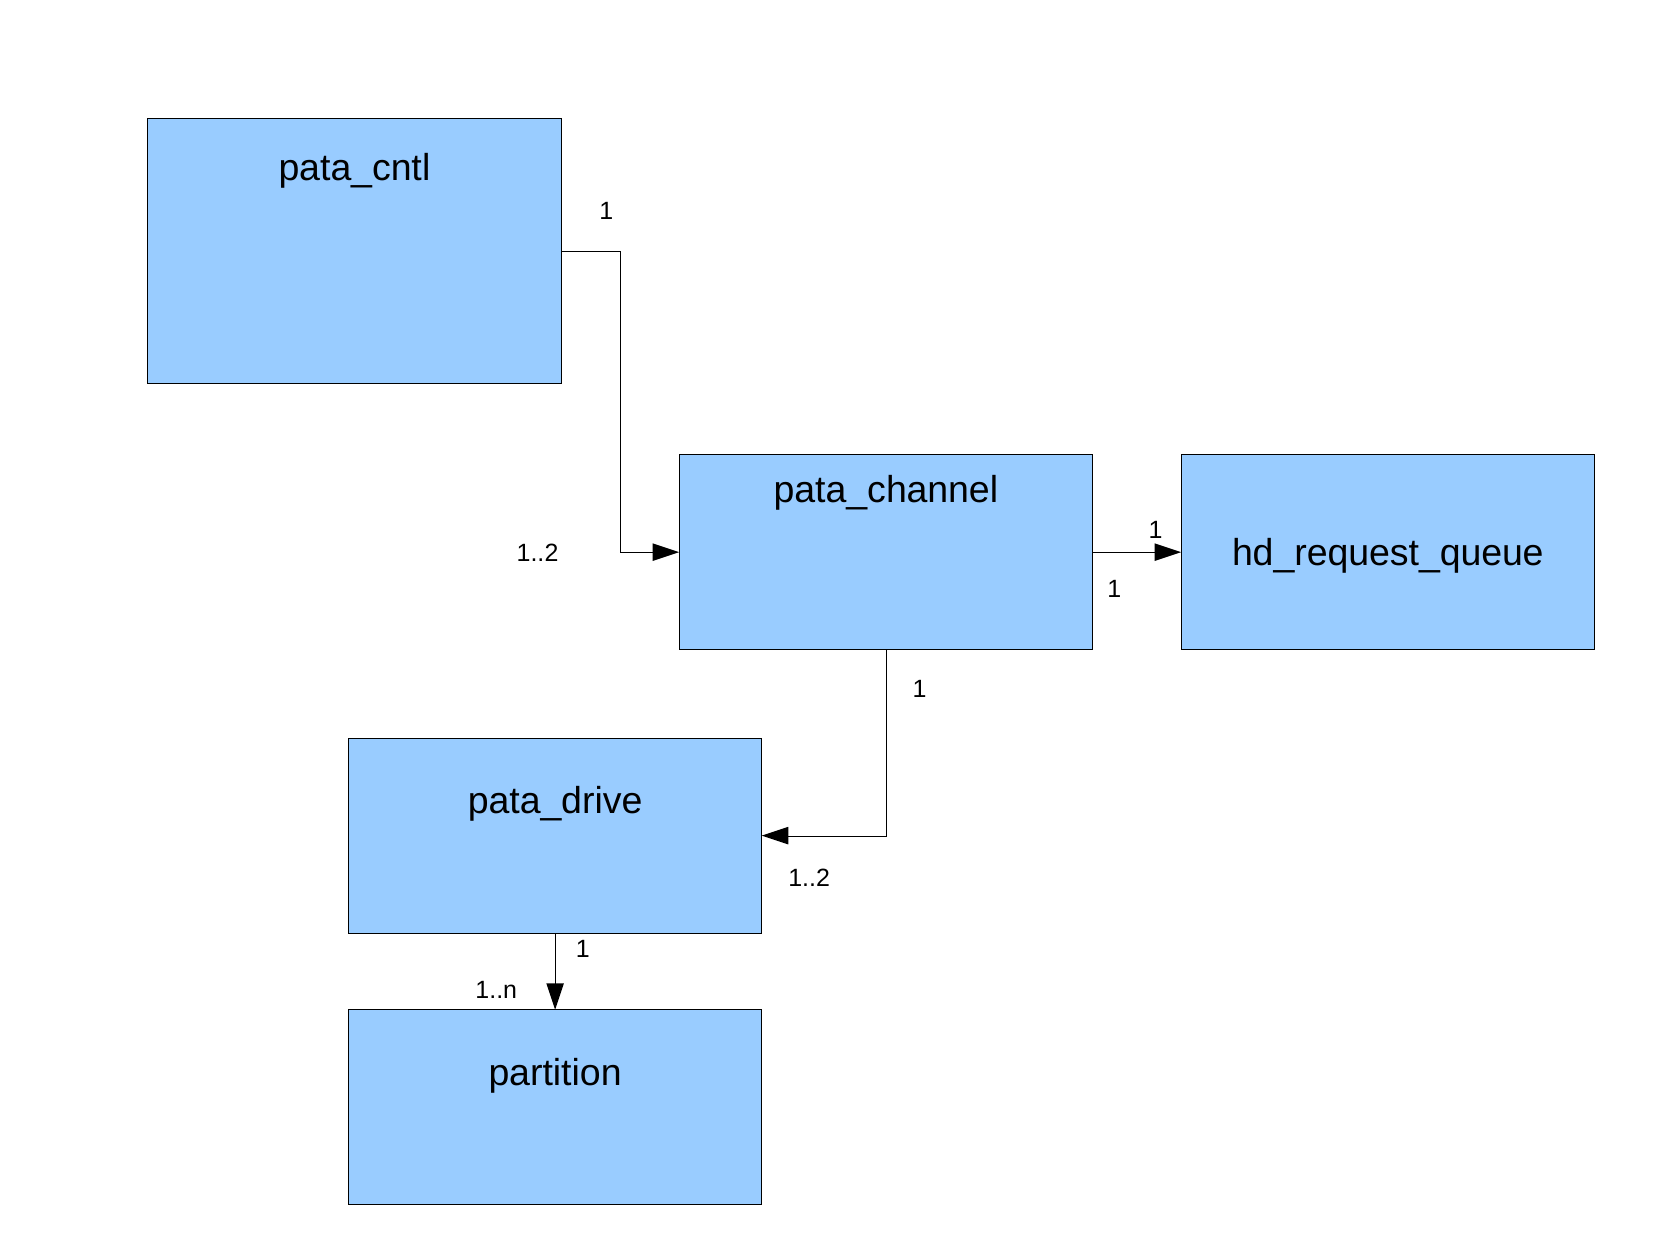

pata_cntl
1
pata_channel
hd_request_queue
1
1..2
1
1
pata_drive
1..2
1
1..n
partition